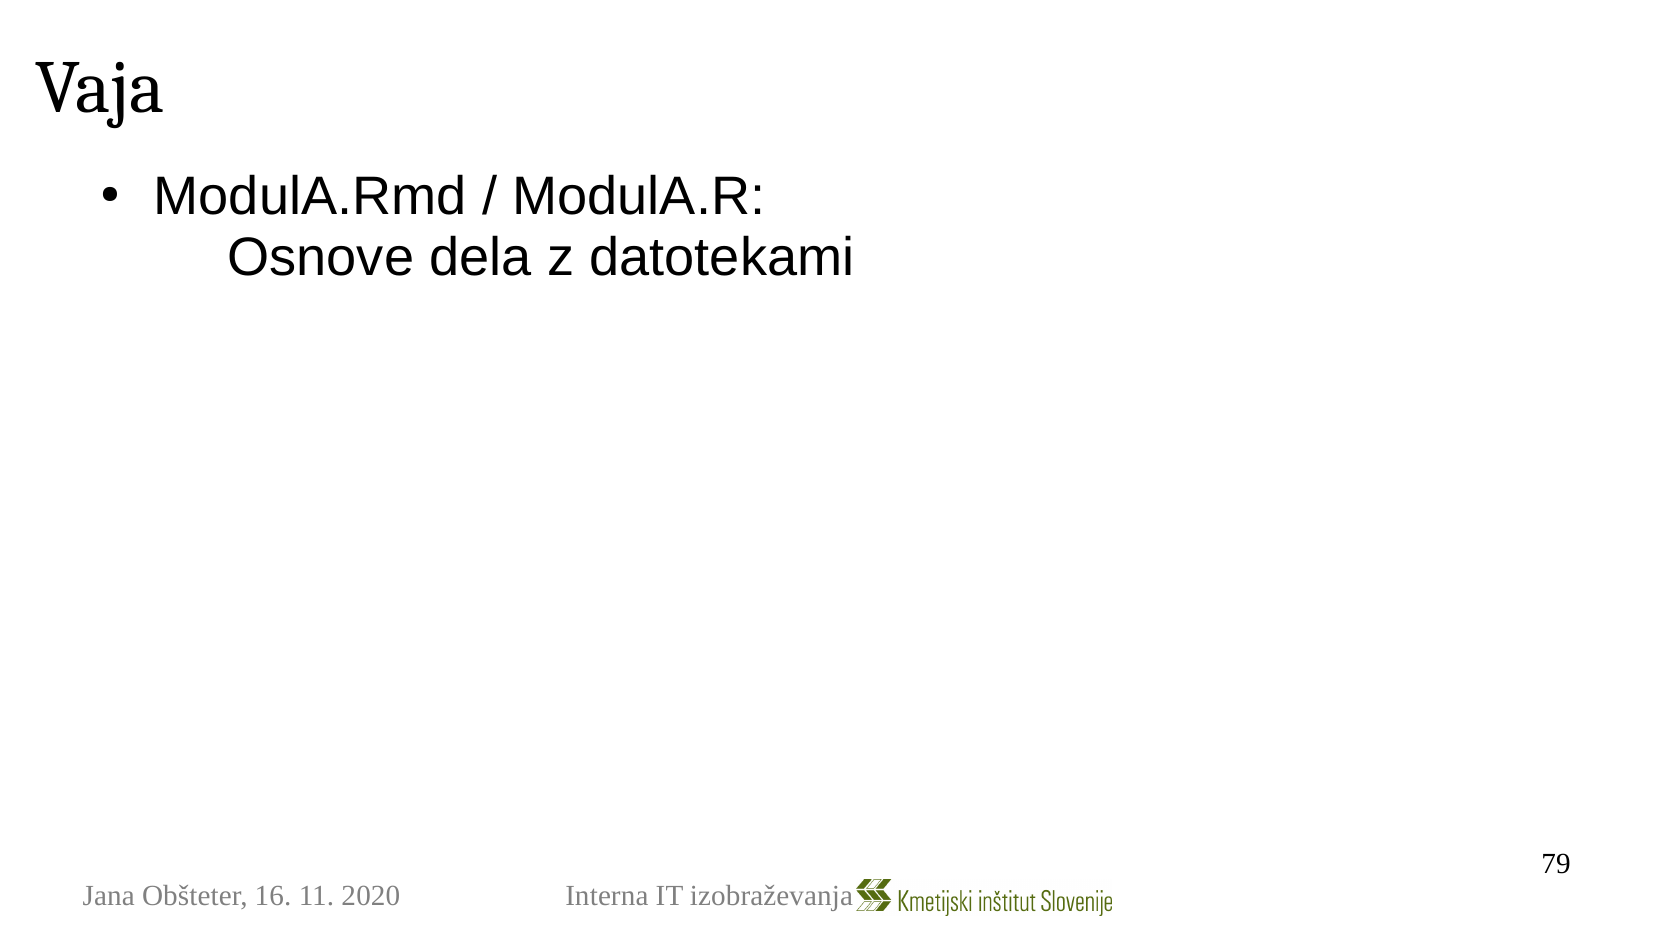

# Vaja
ModulA.Rmd / ModulA.R:
	Osnove dela z datotekami
79